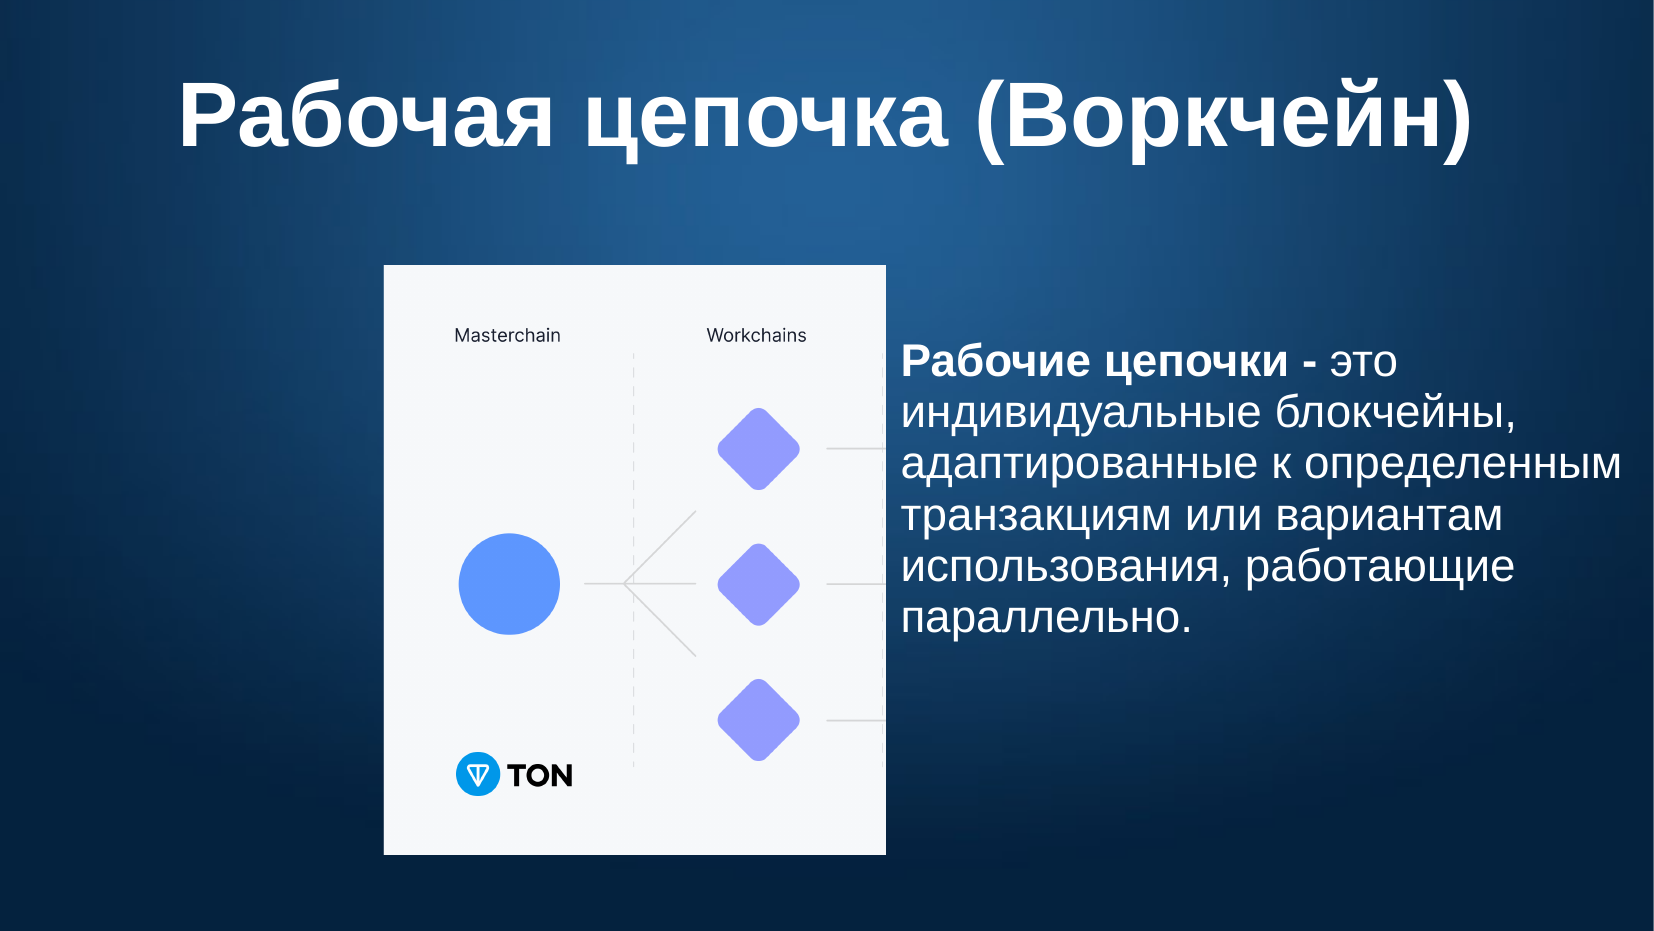

# Рабочая цепочка (Воркчейн)
Рабочие цепочки - это индивидуальные блокчейны, адаптированные к определенным транзакциям или вариантам использования, работающие параллельно.